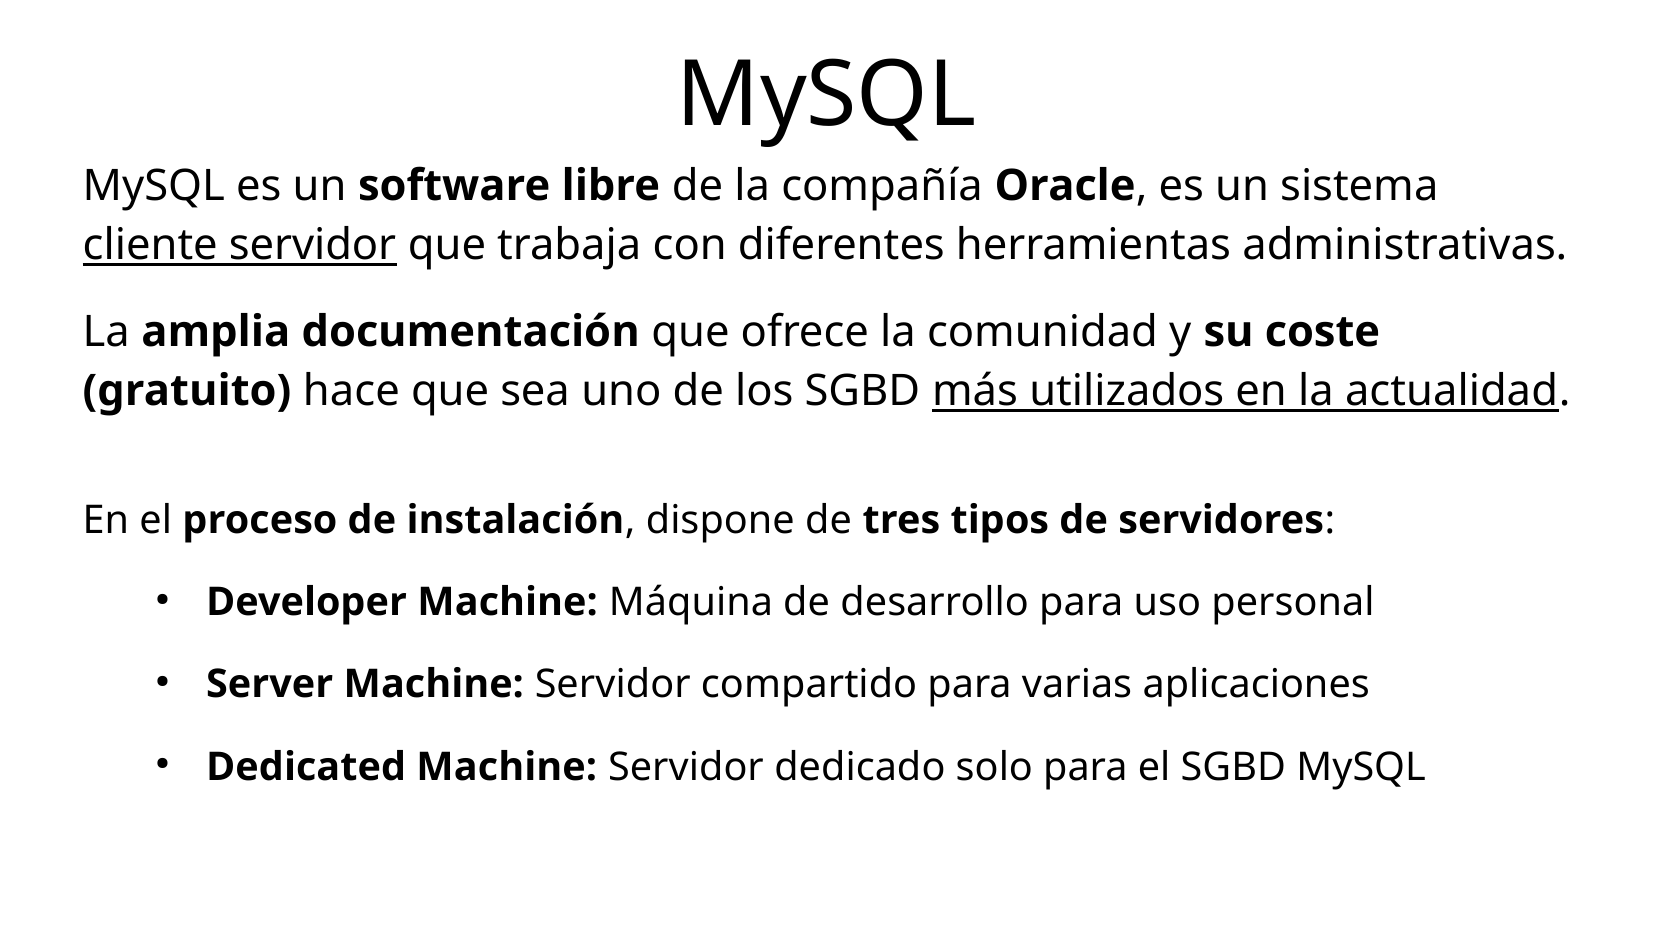

# MySQL
MySQL es un software libre de la compañía Oracle, es un sistema cliente servidor que trabaja con diferentes herramientas administrativas.
La amplia documentación que ofrece la comunidad y su coste (gratuito) hace que sea uno de los SGBD más utilizados en la actualidad.
En el proceso de instalación, dispone de tres tipos de servidores:
Developer Machine: Máquina de desarrollo para uso personal
Server Machine: Servidor compartido para varias aplicaciones
Dedicated Machine: Servidor dedicado solo para el SGBD MySQL